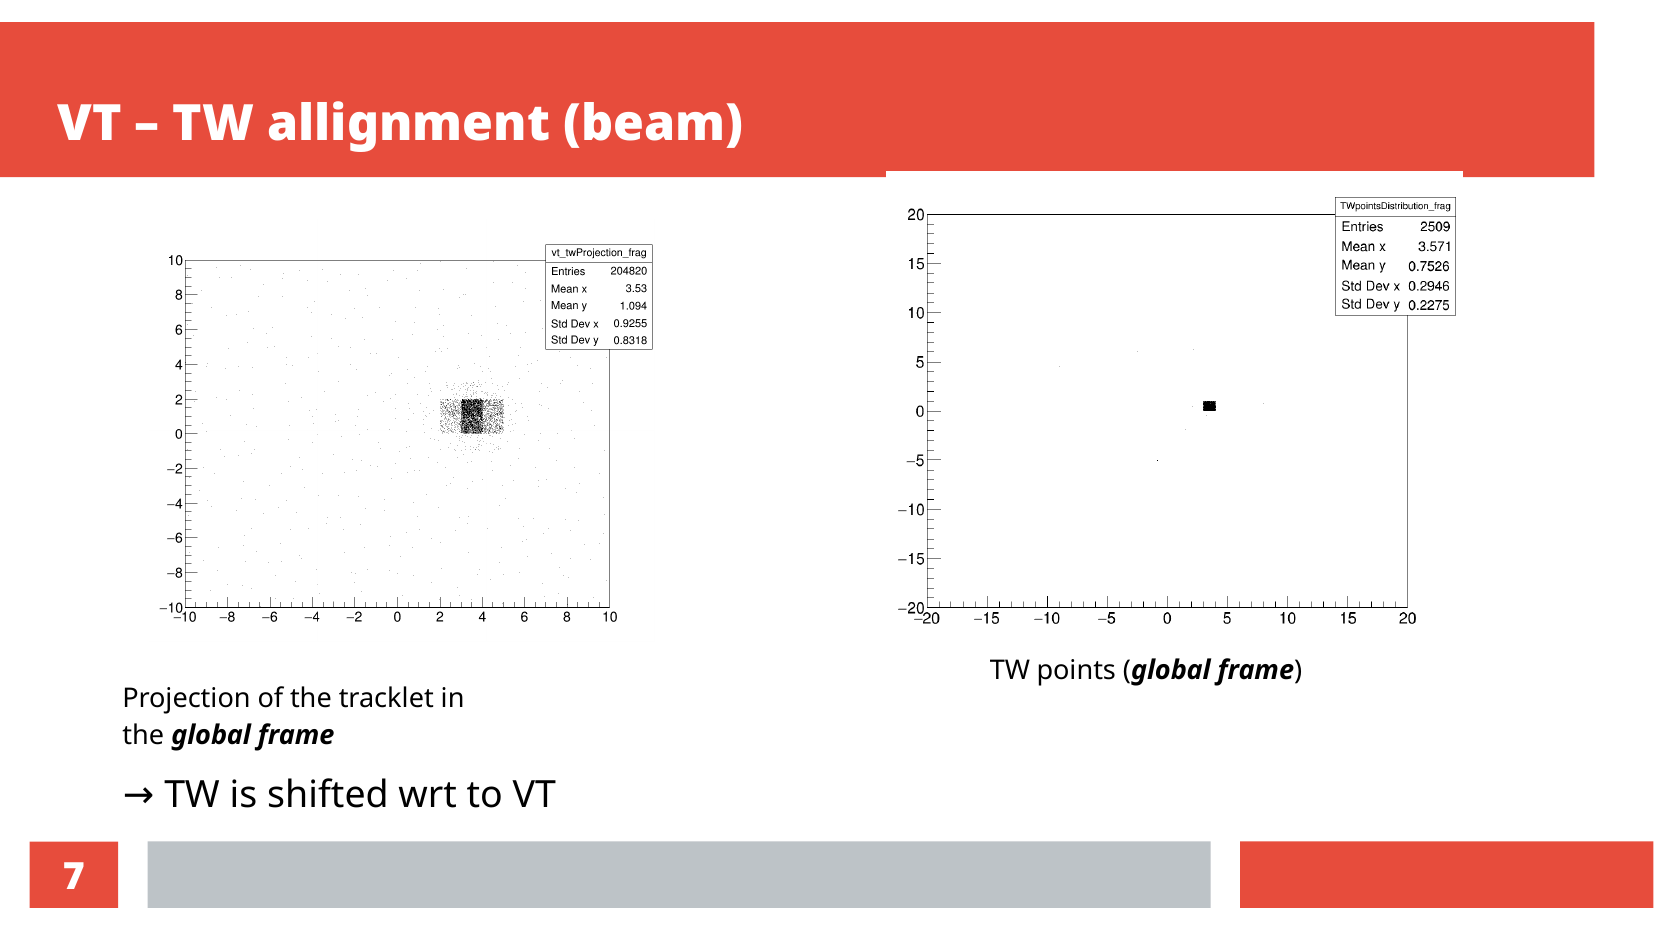

# VT – TW allignment (beam)
TW points (global frame)
Projection of the tracklet in
the global frame
→ TW is shifted wrt to VT
7